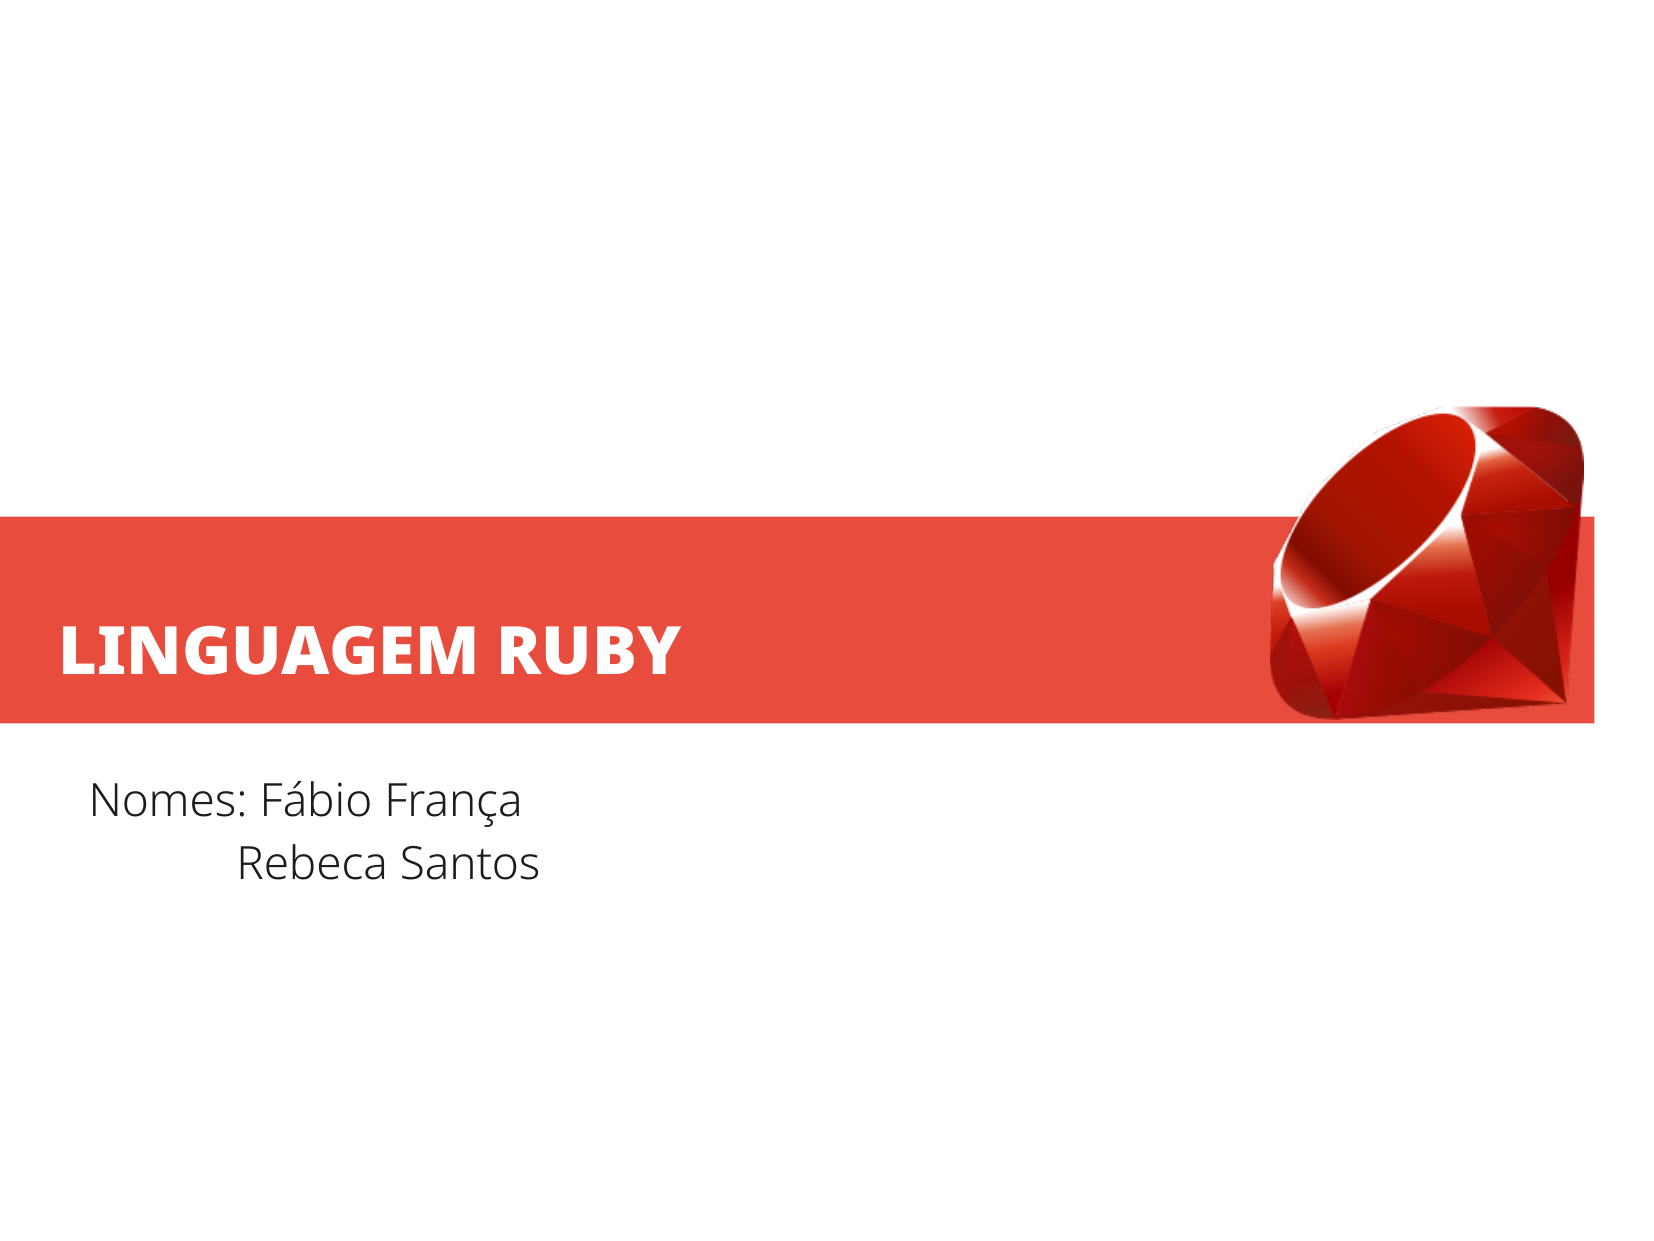

# LINGUAGEM RUBY
Nomes: Fábio França
		Rebeca Santos